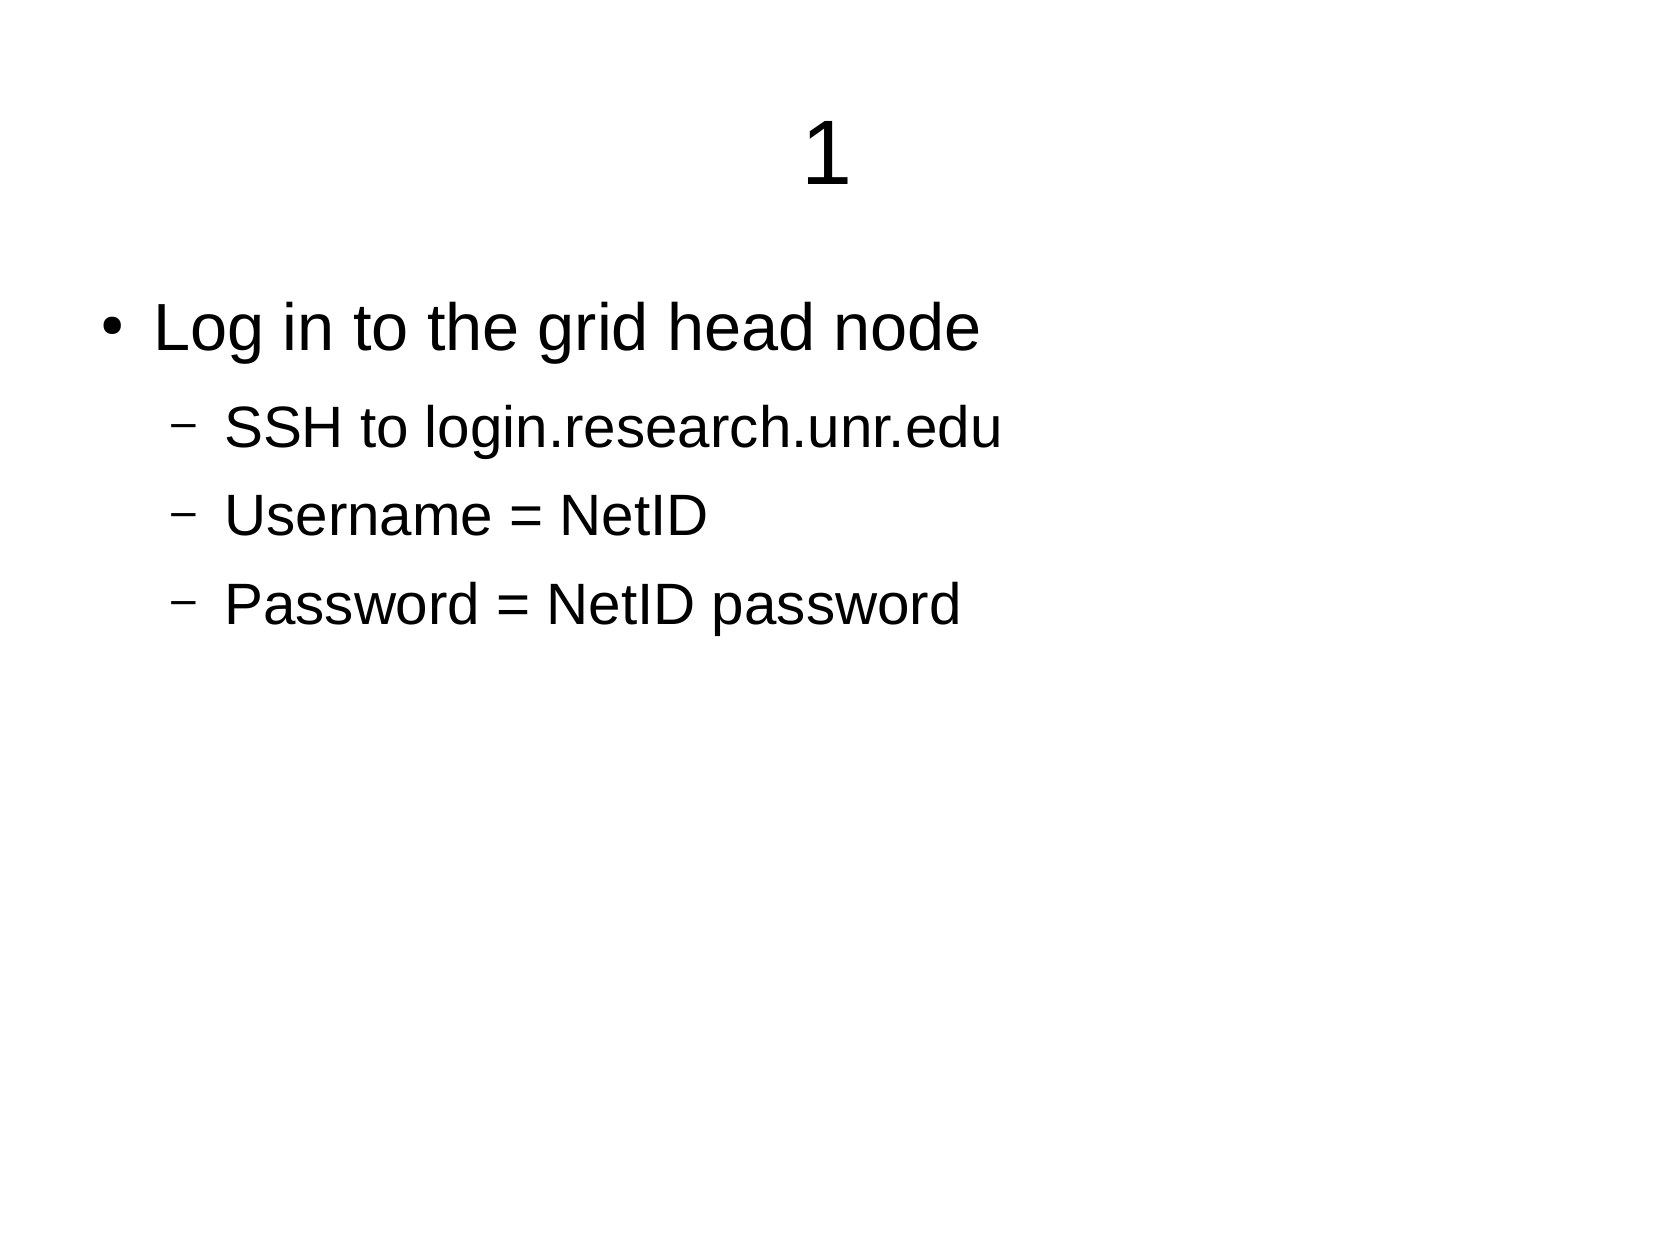

# 1
Log in to the grid head node
SSH to login.research.unr.edu
Username = NetID
Password = NetID password